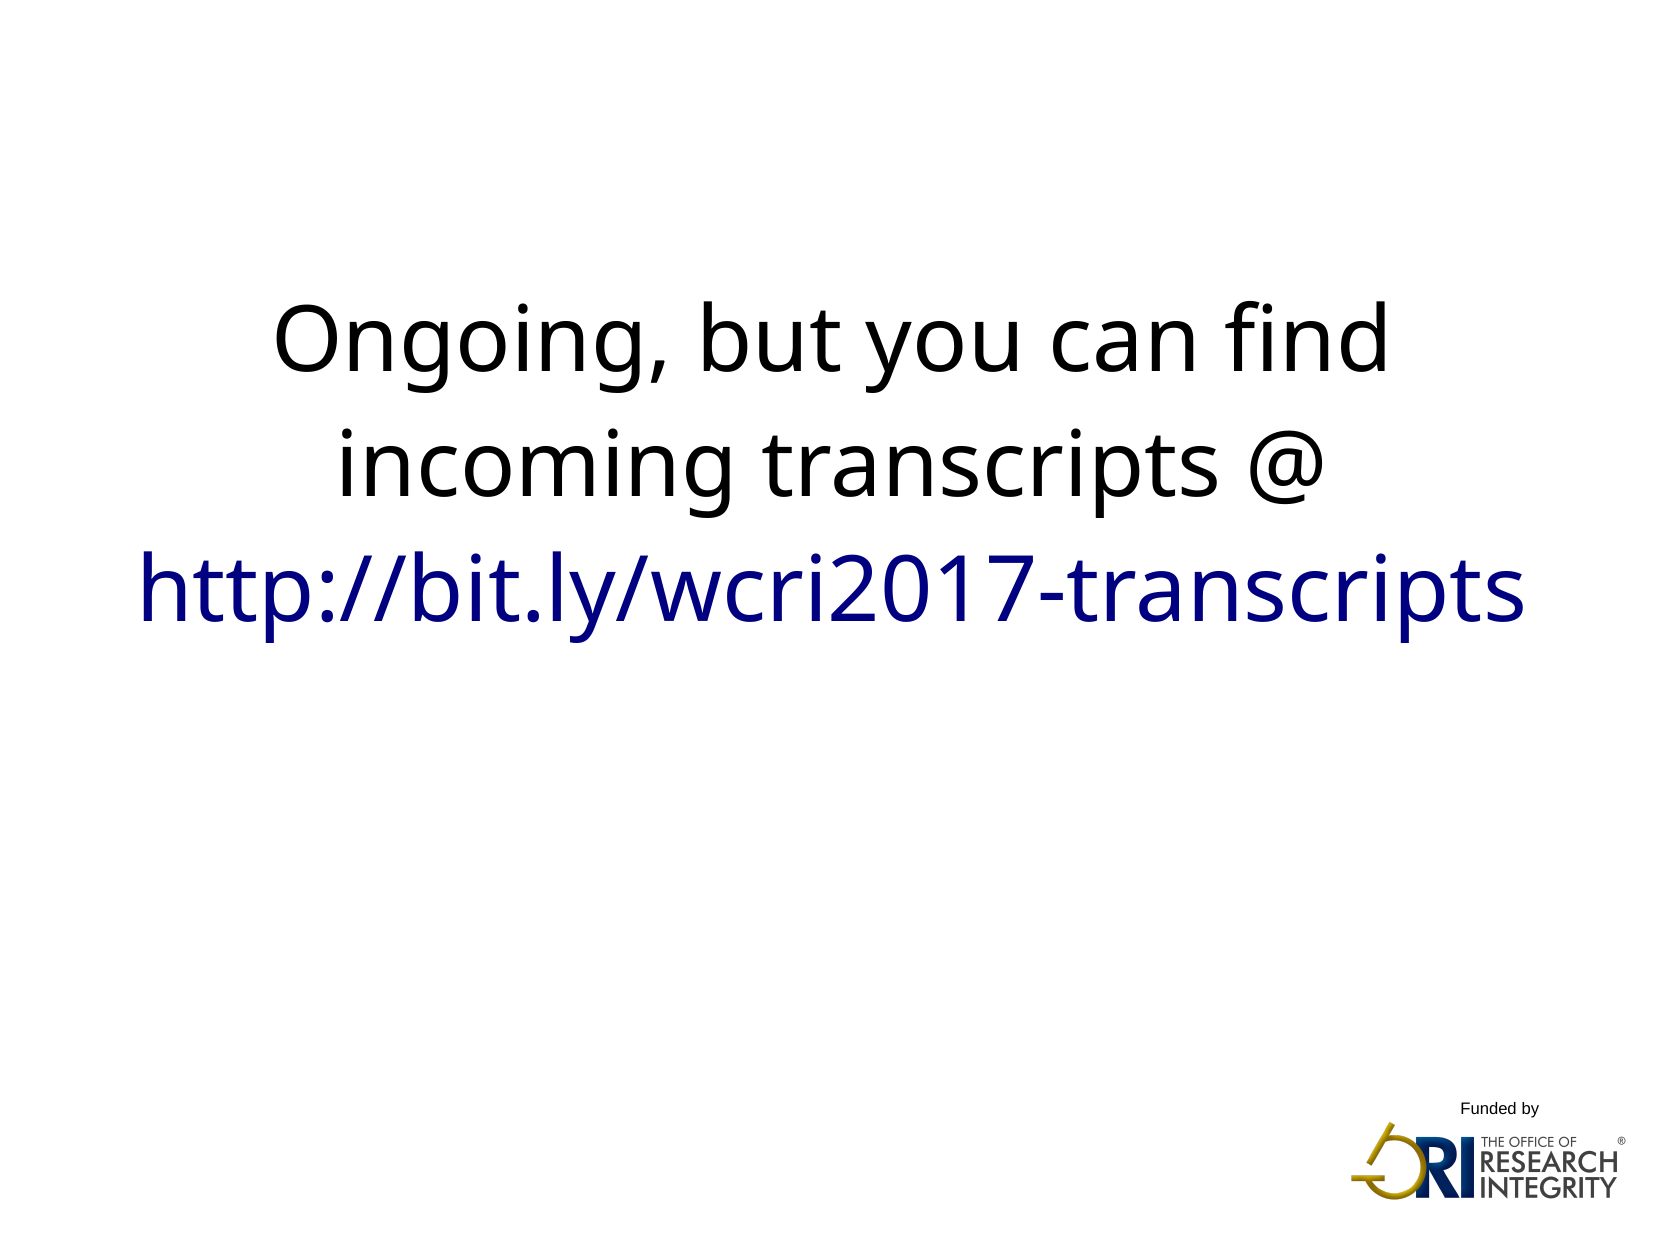

# Ongoing, but you can find incoming transcripts @ http://bit.ly/wcri2017-transcripts
Funded by